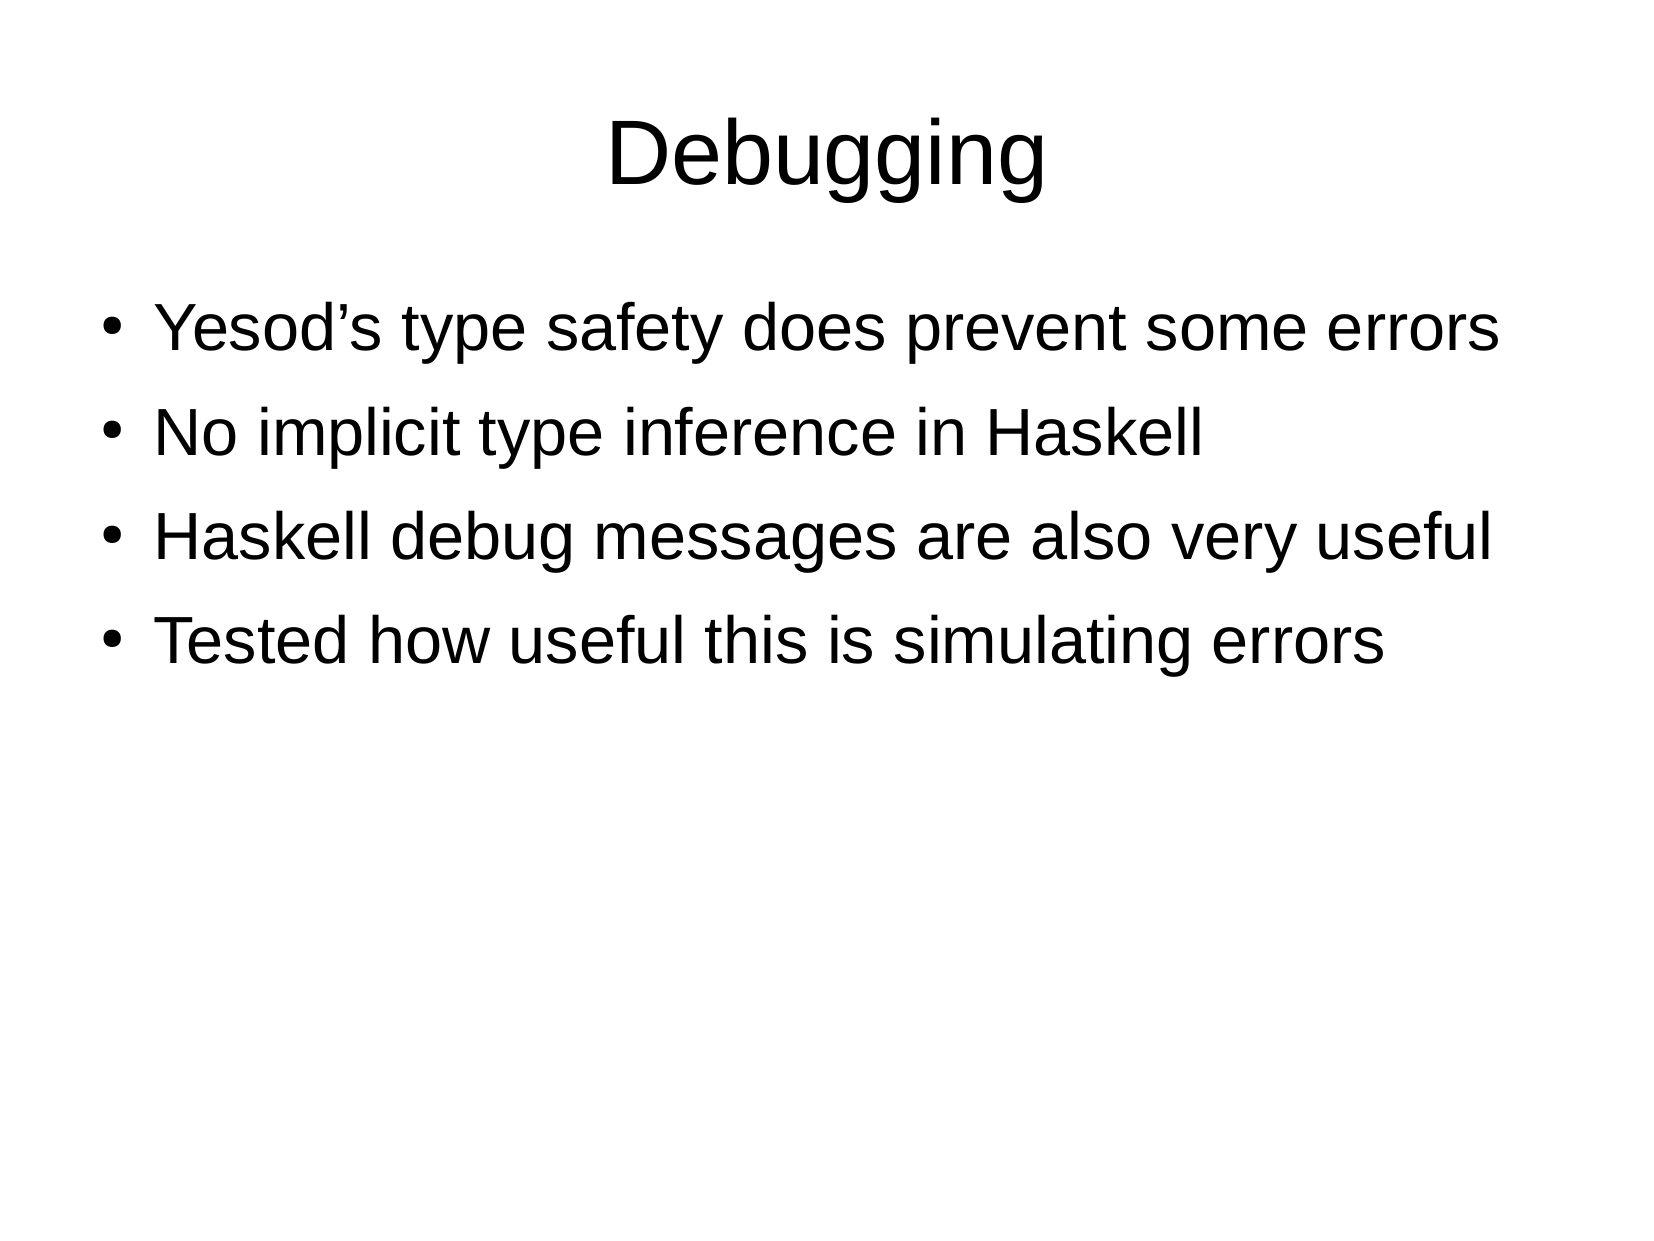

# Debugging
Yesod’s type safety does prevent some errors
No implicit type inference in Haskell
Haskell debug messages are also very useful
Tested how useful this is simulating errors